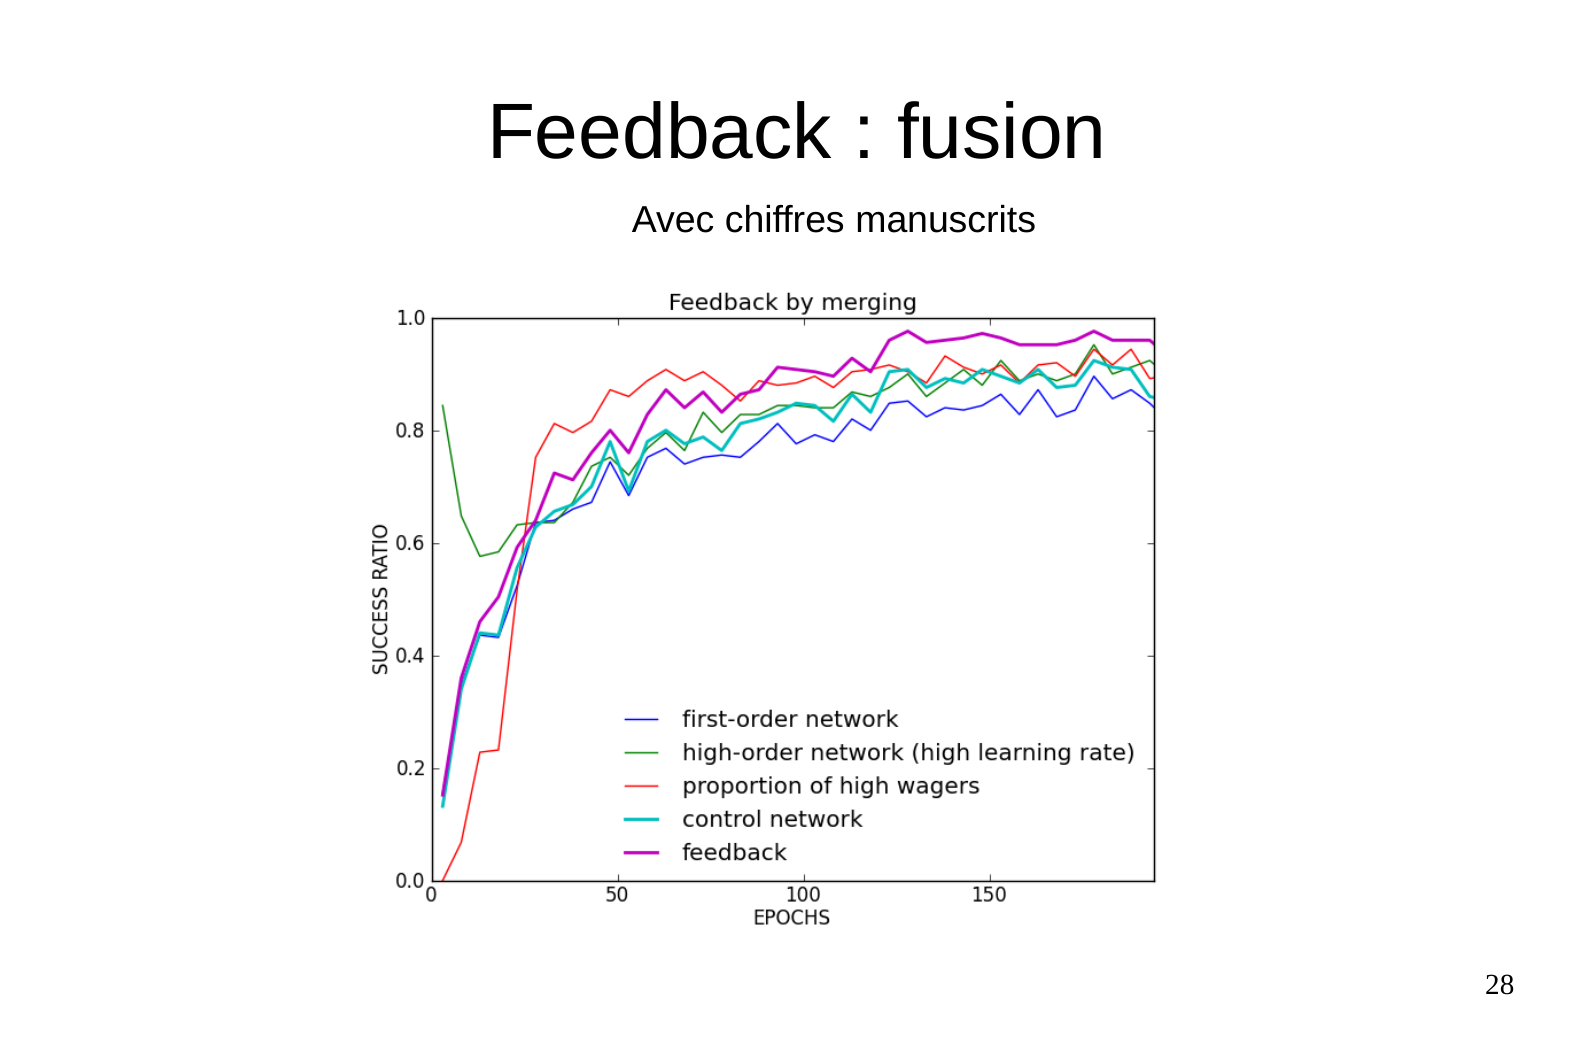

# Feedback : fusion
Avec chiffres manuscrits
28